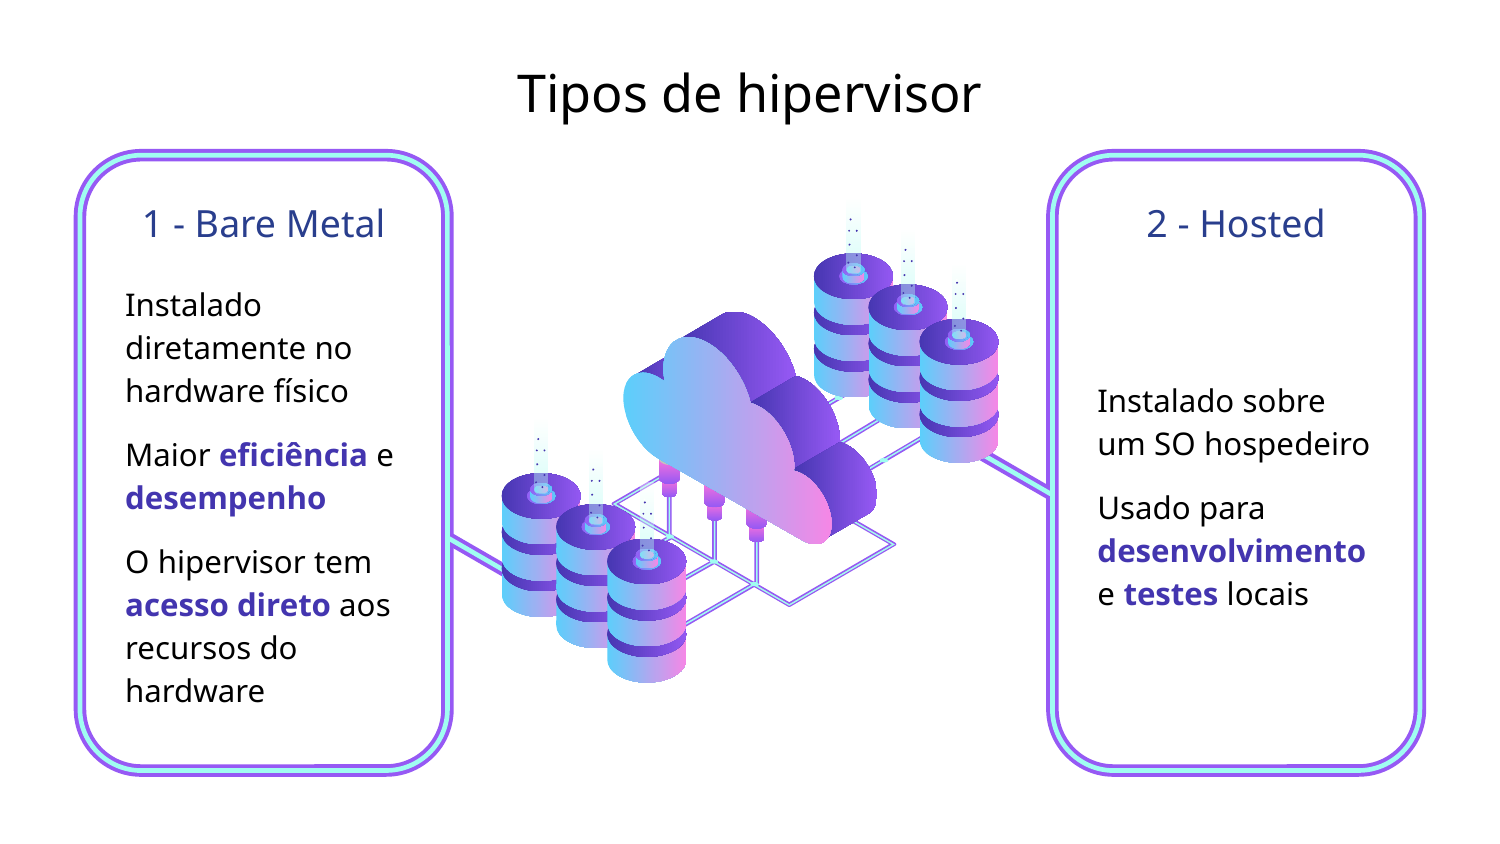

# Tipos de hipervisor
1 - Bare Metal
Instalado diretamente no hardware físico
Maior eficiência e desempenho
O hipervisor tem acesso direto aos recursos do hardware
2 - Hosted
Instalado sobre um SO hospedeiro
Usado para desenvolvimento e testes locais